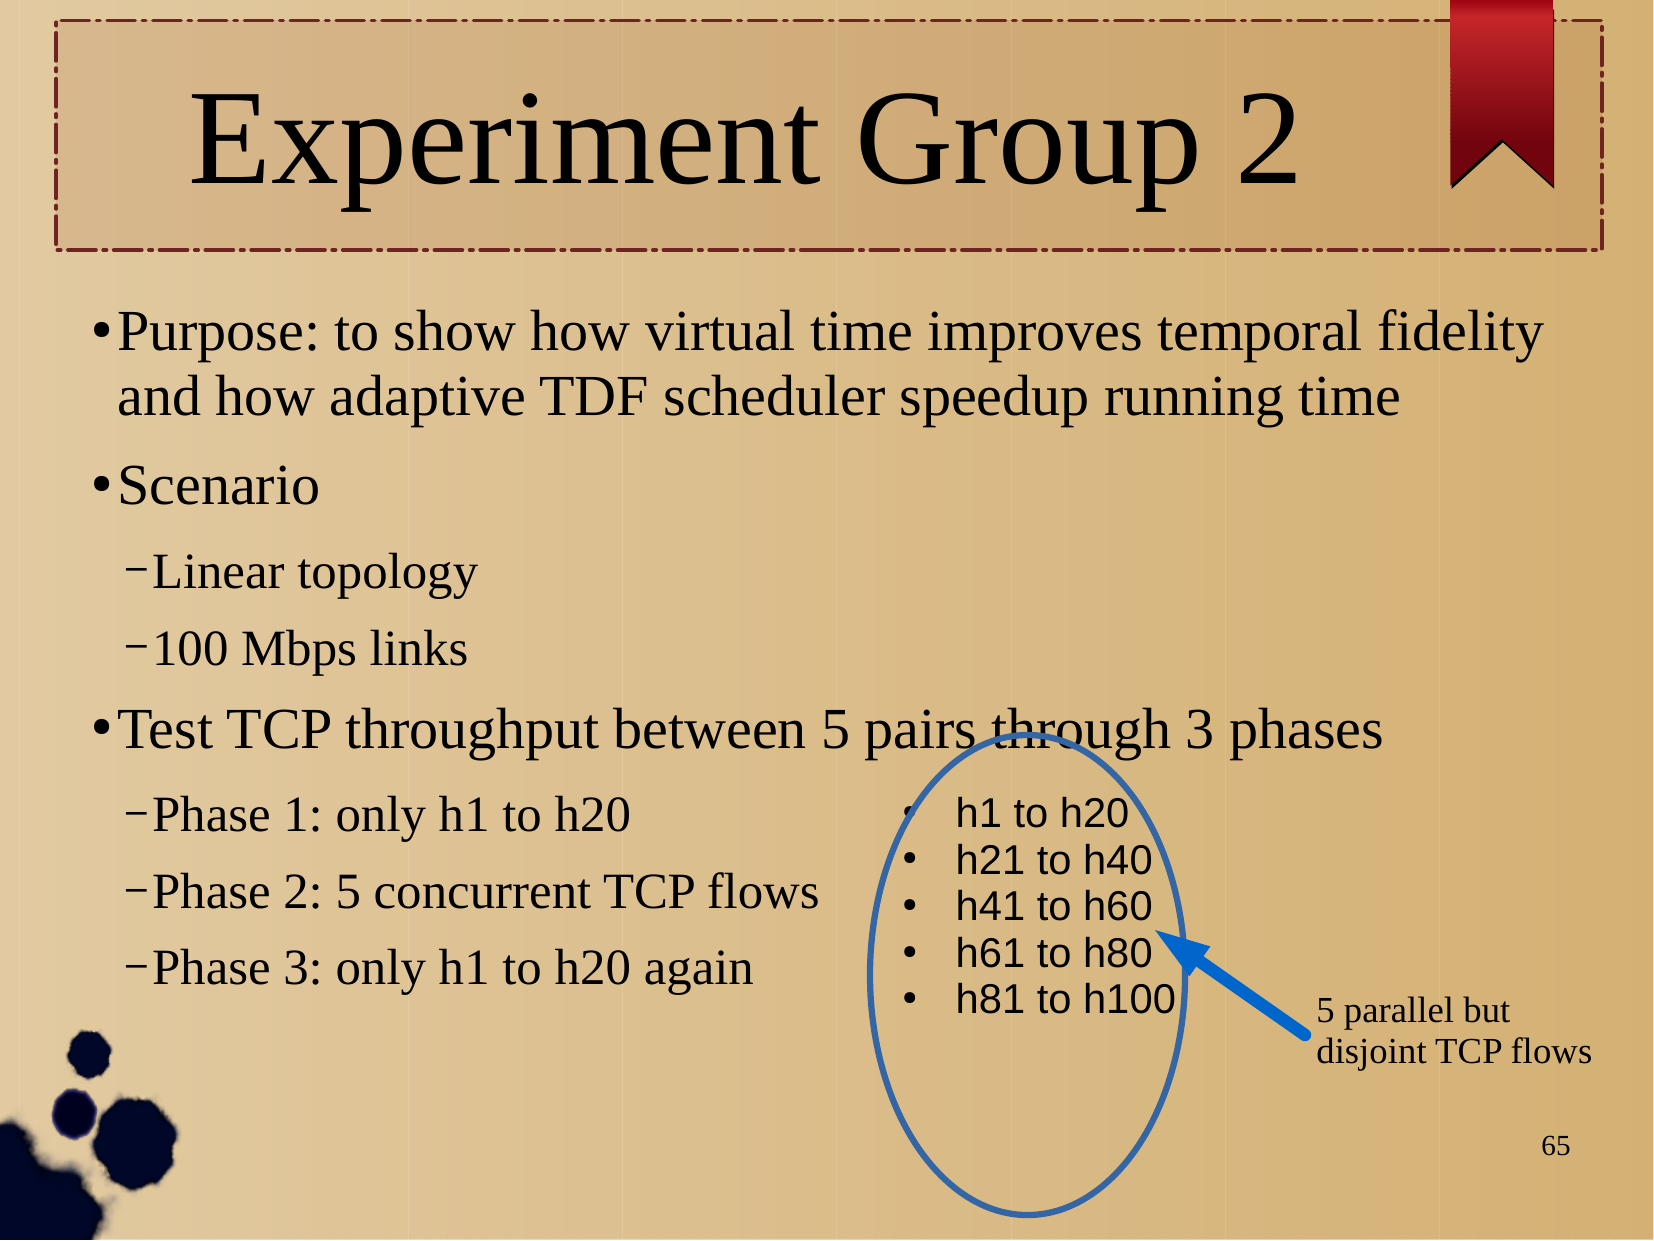

# Experiment Group 2
Purpose: to show how virtual time improves temporal fidelity and how adaptive TDF scheduler speedup running time
Scenario
Linear topology
100 Mbps links
Test TCP throughput between 5 pairs through 3 phases
Phase 1: only h1 to h20
Phase 2: 5 concurrent TCP flows
Phase 3: only h1 to h20 again
h1 to h20
h21 to h40
h41 to h60
h61 to h80
h81 to h100
5 parallel but disjoint TCP flows
65